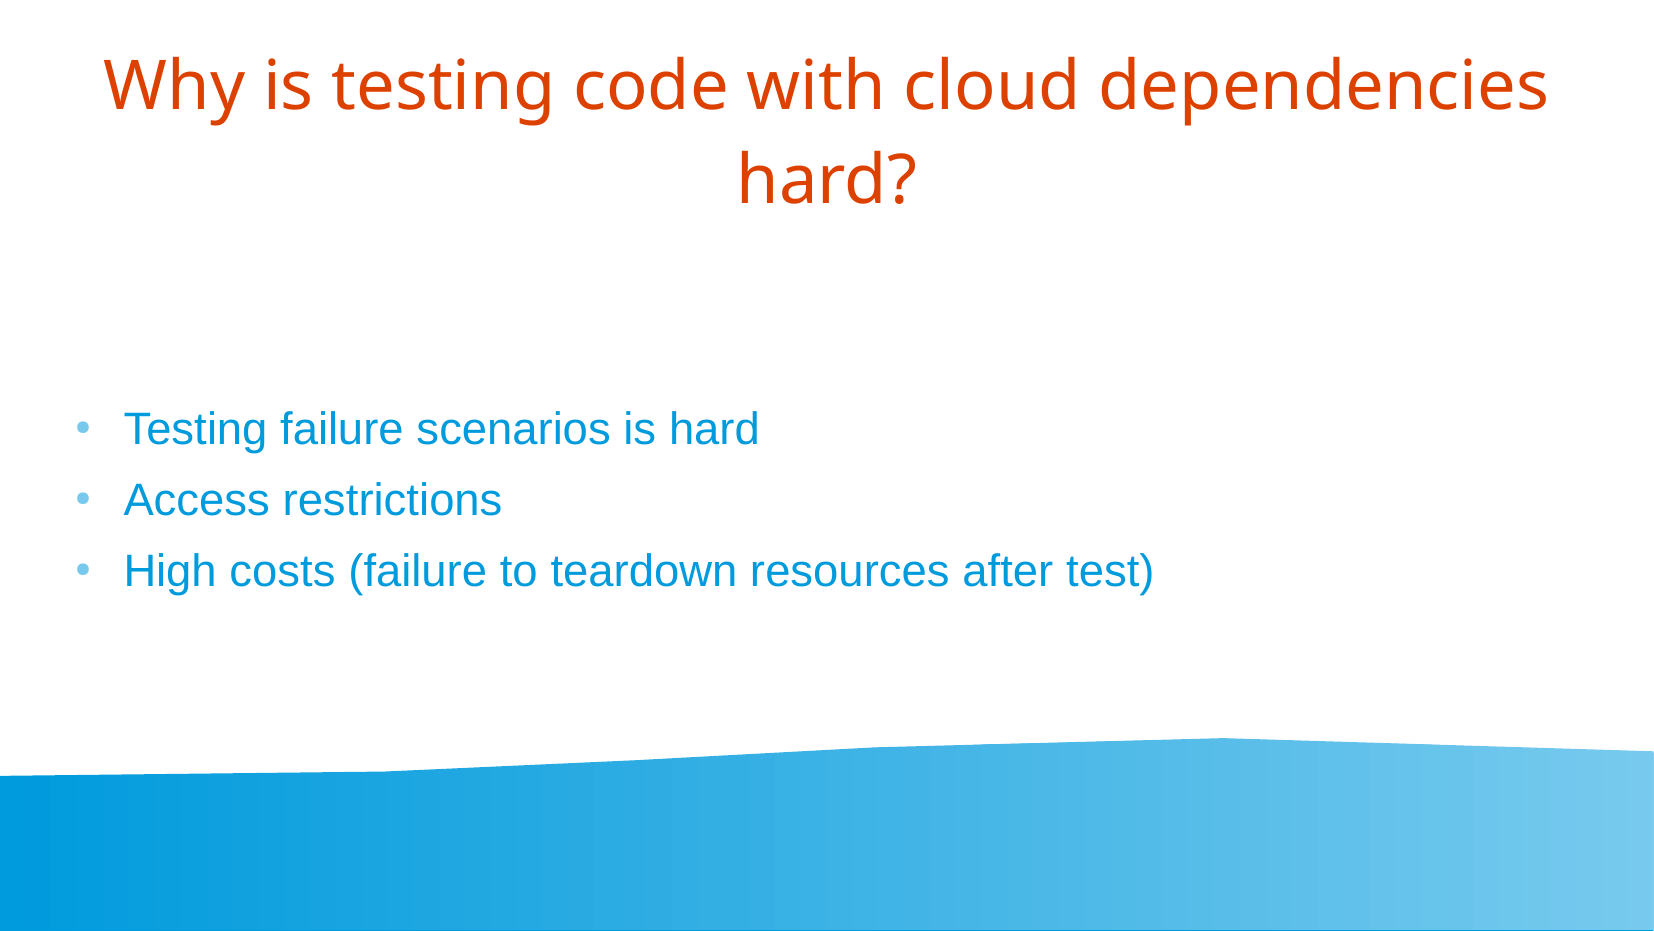

# Why is testing code with cloud dependencies hard?
Testing failure scenarios is hard
Access restrictions
High costs (failure to teardown resources after test)